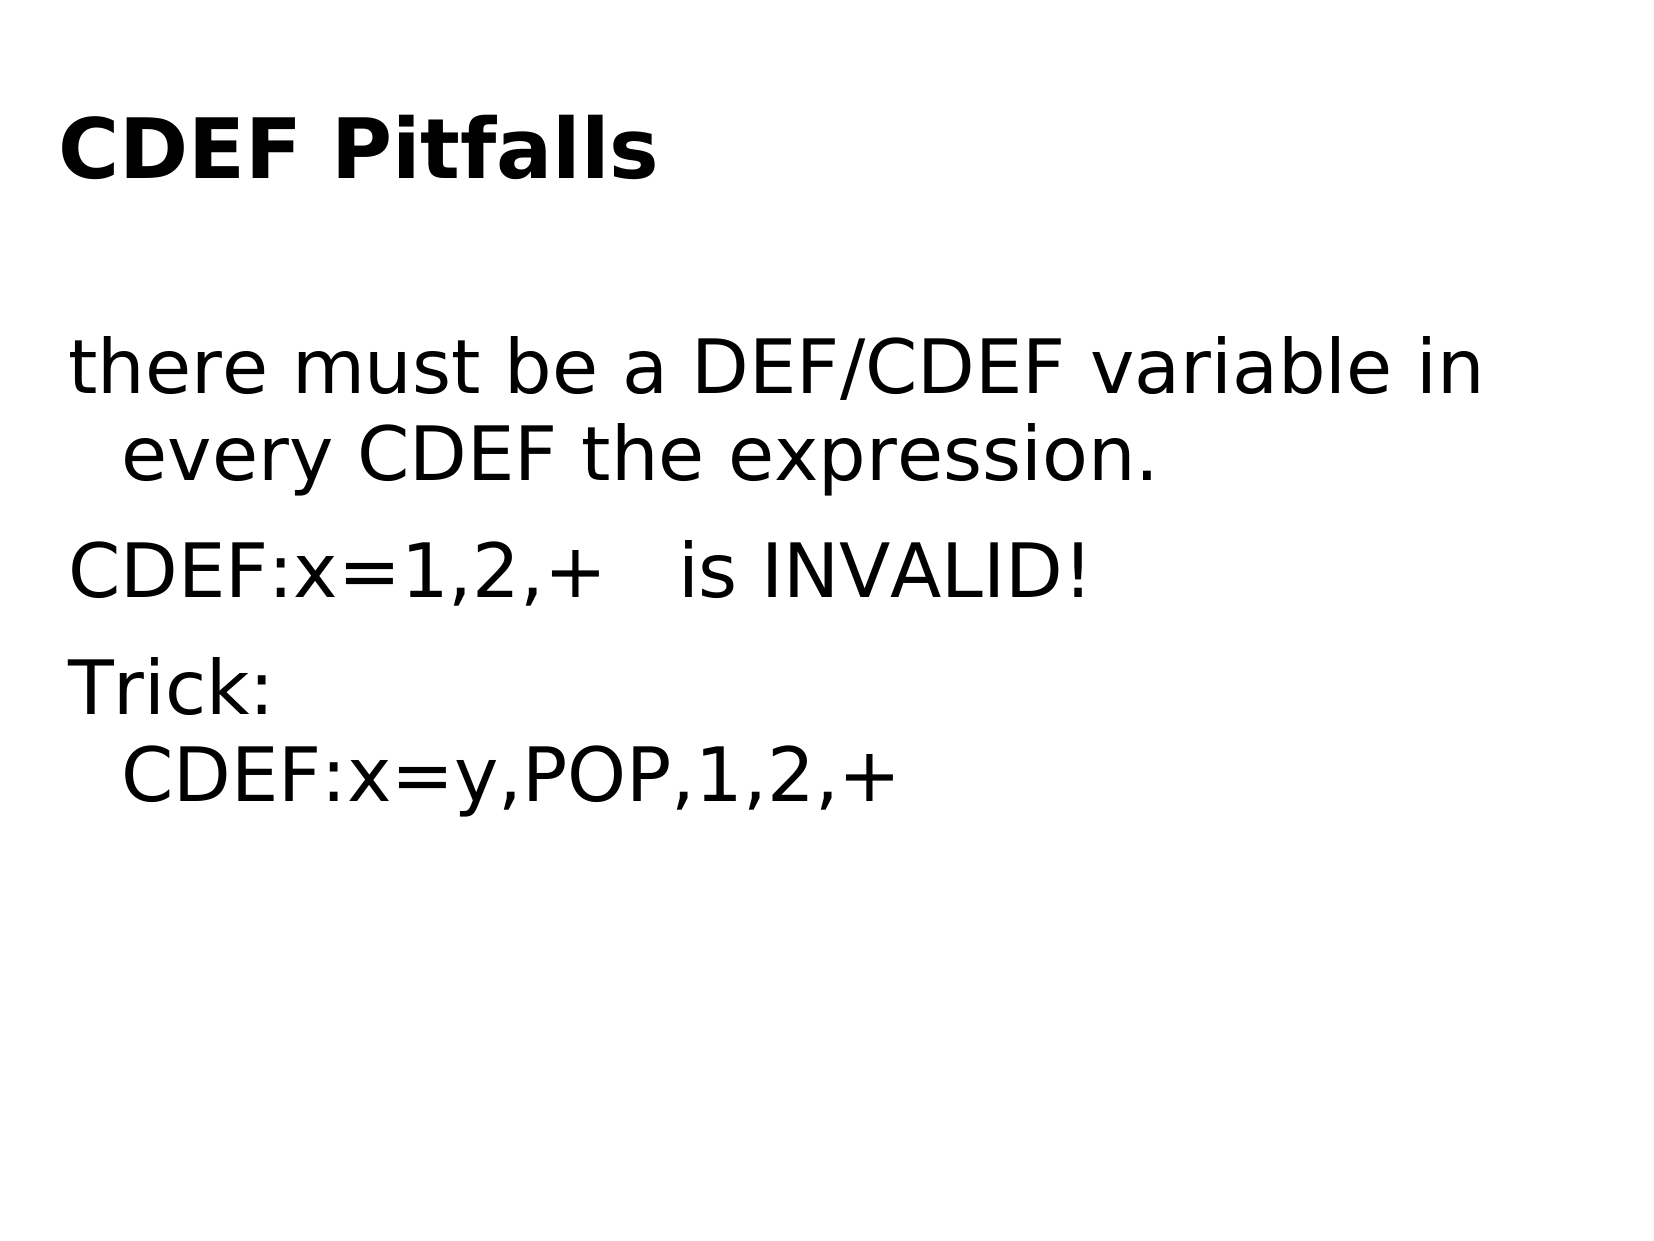

# CDEF Pitfalls
there must be a DEF/CDEF variable in every CDEF the expression.
CDEF:x=1,2,+ is INVALID!
Trick:
CDEF:x=y,POP,1,2,+